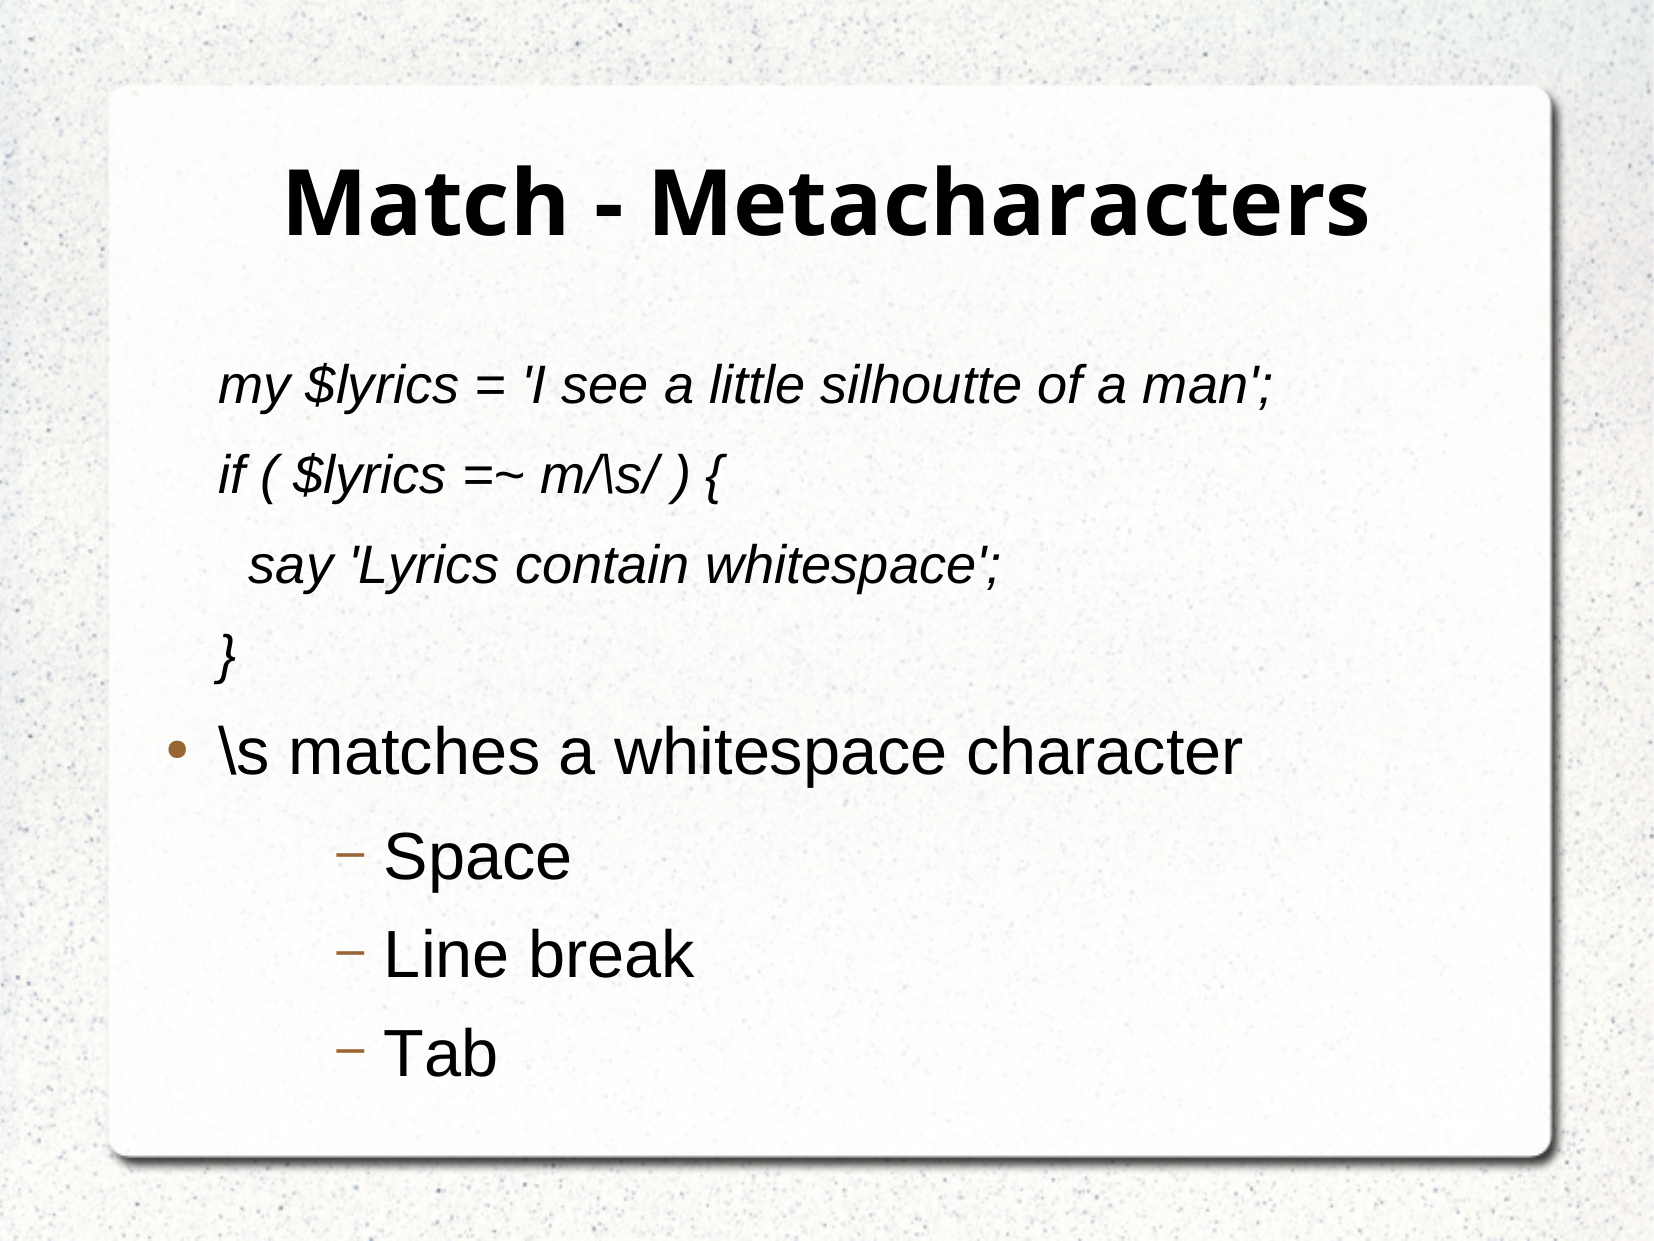

# Match - Metacharacters
my $lyrics = 'I see a little silhoutte of a man';
if ( $lyrics =~ m/\s/ ) {
 say 'Lyrics contain whitespace';
}
\s matches a whitespace character
Space
Line break
Tab